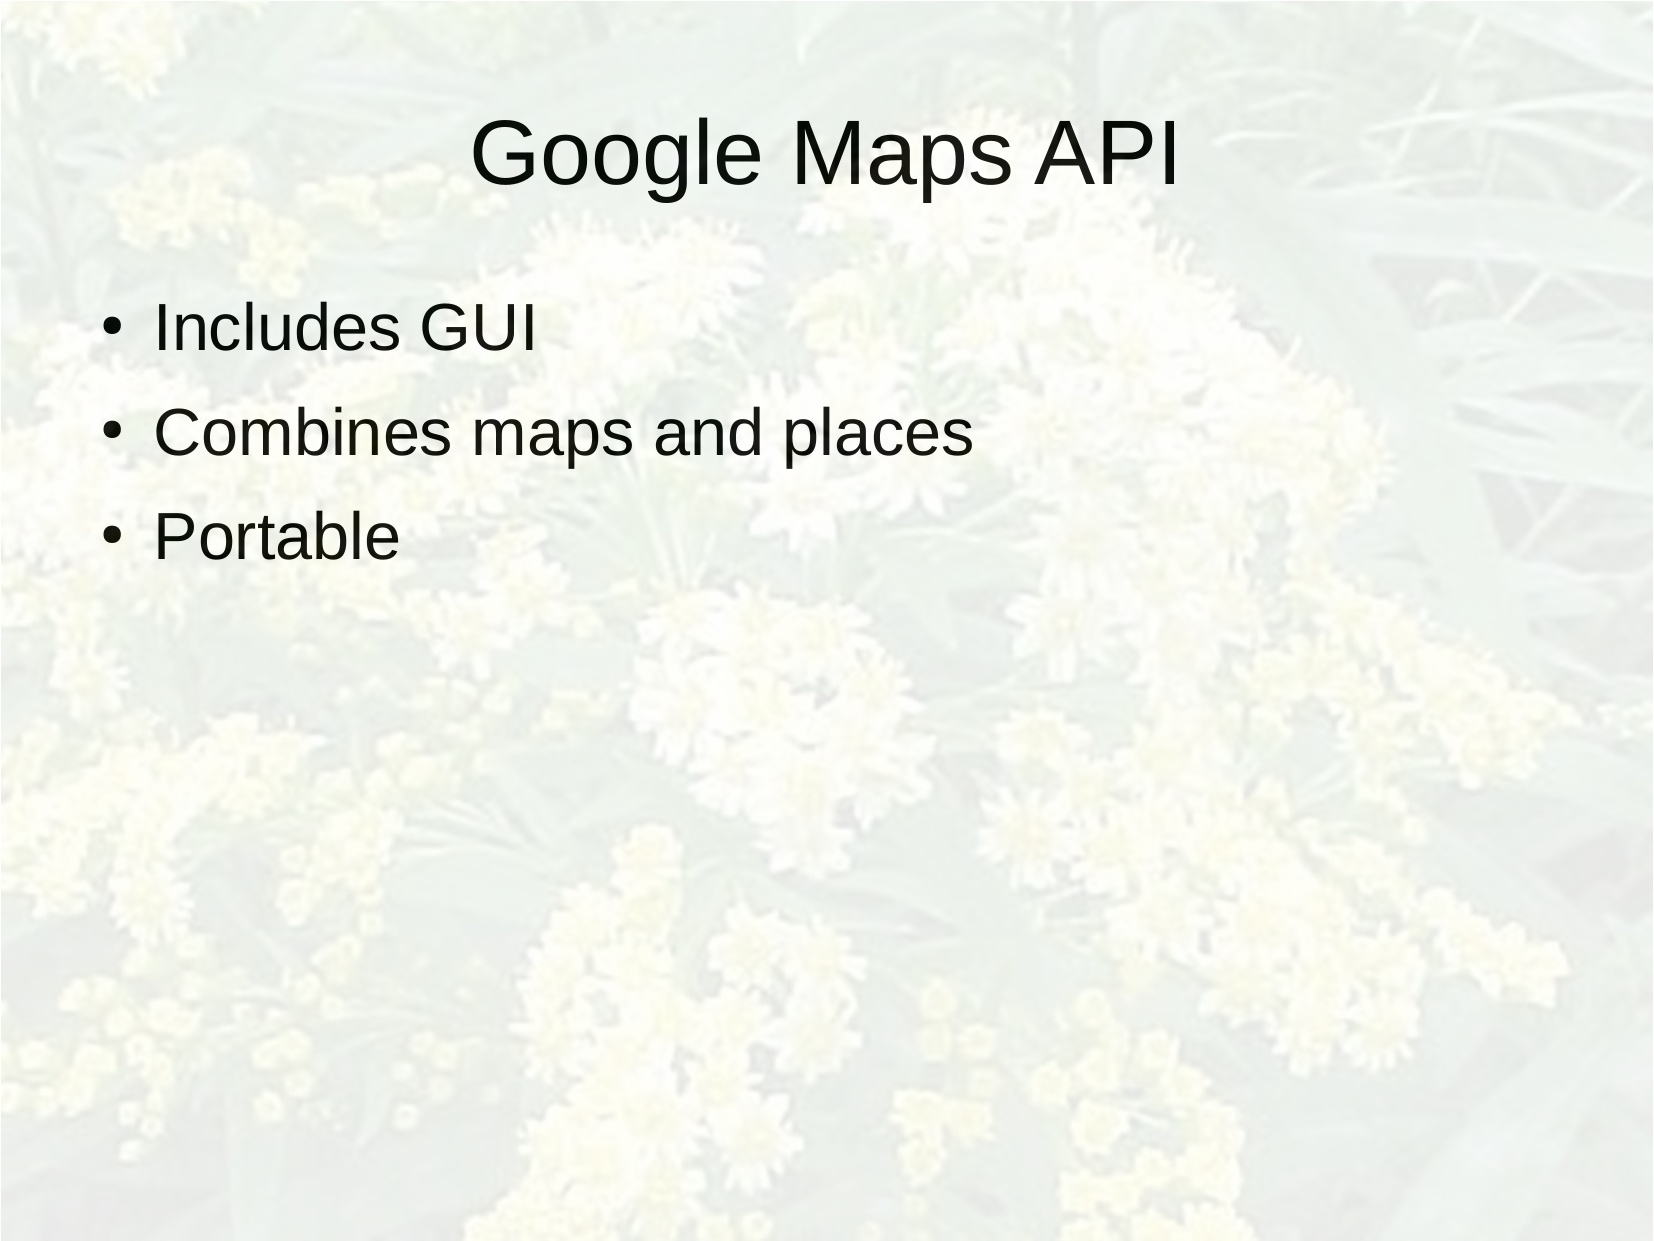

# Google Maps API
Includes GUI
Combines maps and places
Portable